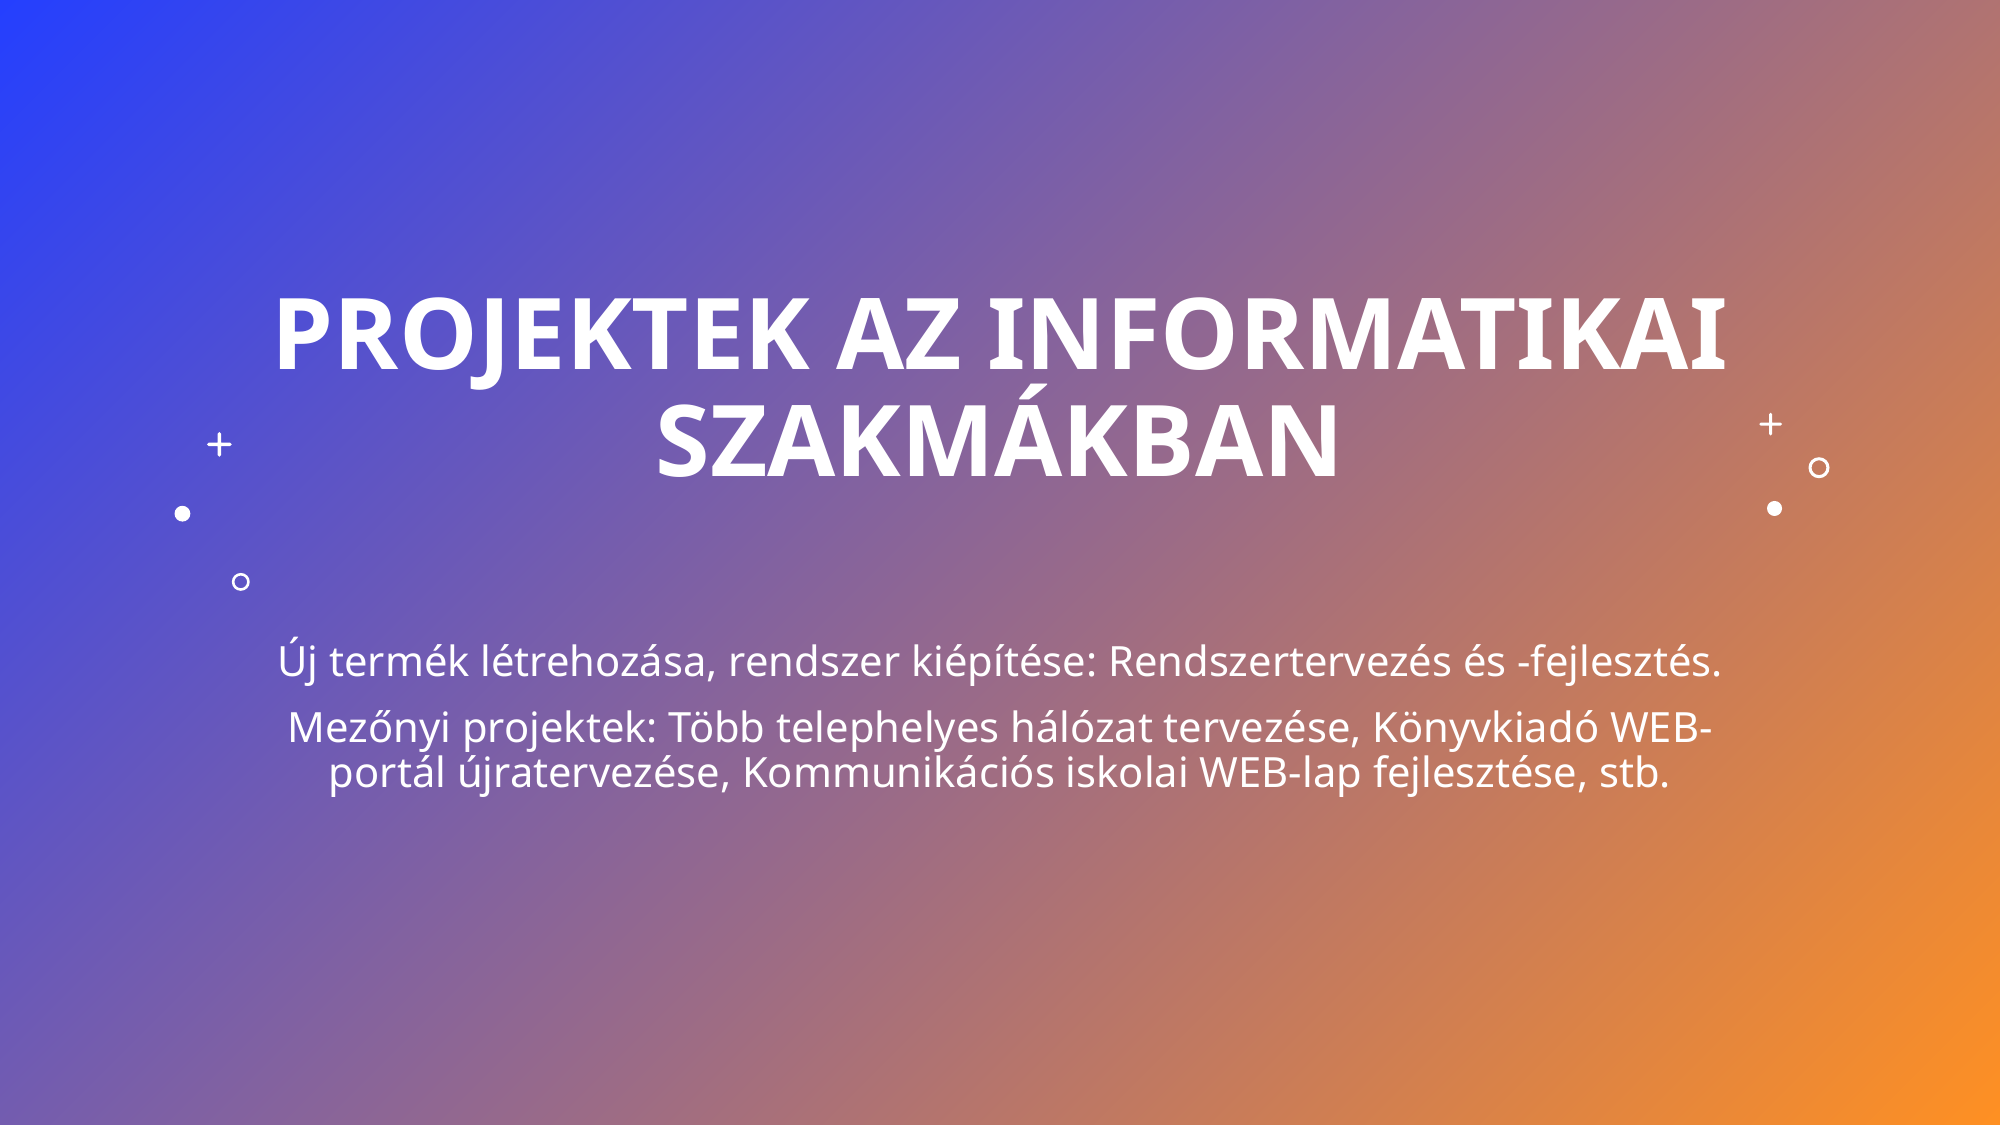

# Projektek az Informatikai Szakmákban
Új termék létrehozása, rendszer kiépítése: Rendszertervezés és -fejlesztés.
Mezőnyi projektek: Több telephelyes hálózat tervezése, Könyvkiadó WEB-portál újratervezése, Kommunikációs iskolai WEB-lap fejlesztése, stb.